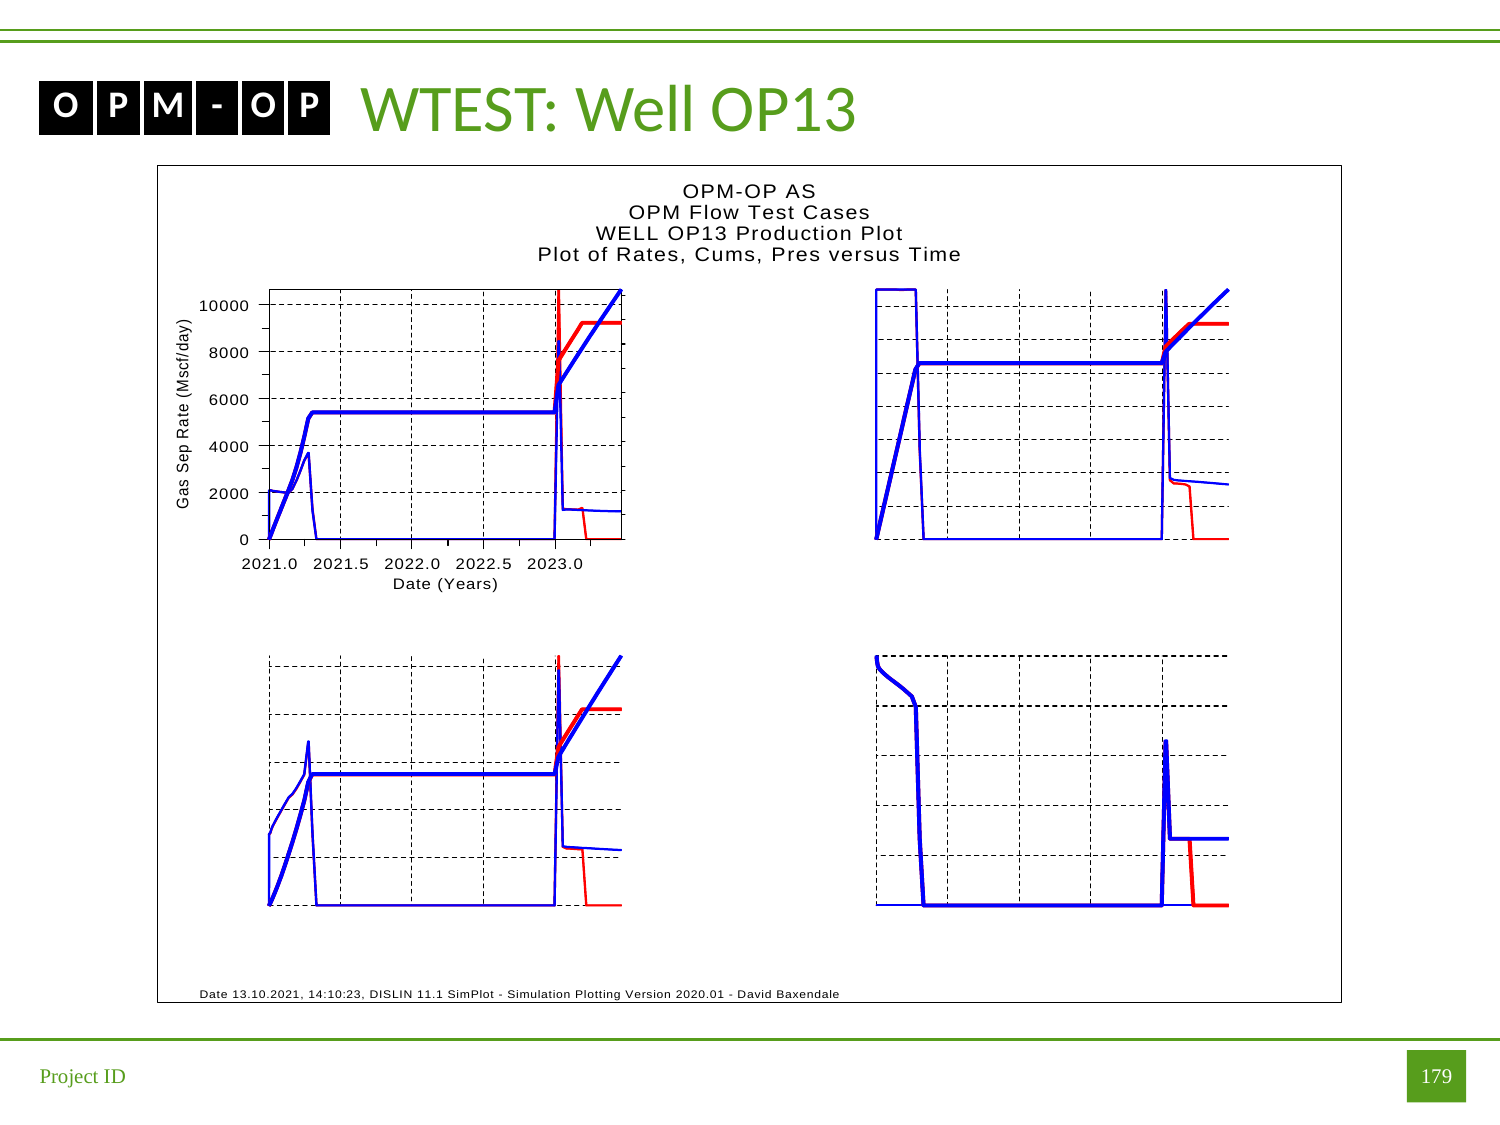

# WTEST: well OP13
Project ID
179